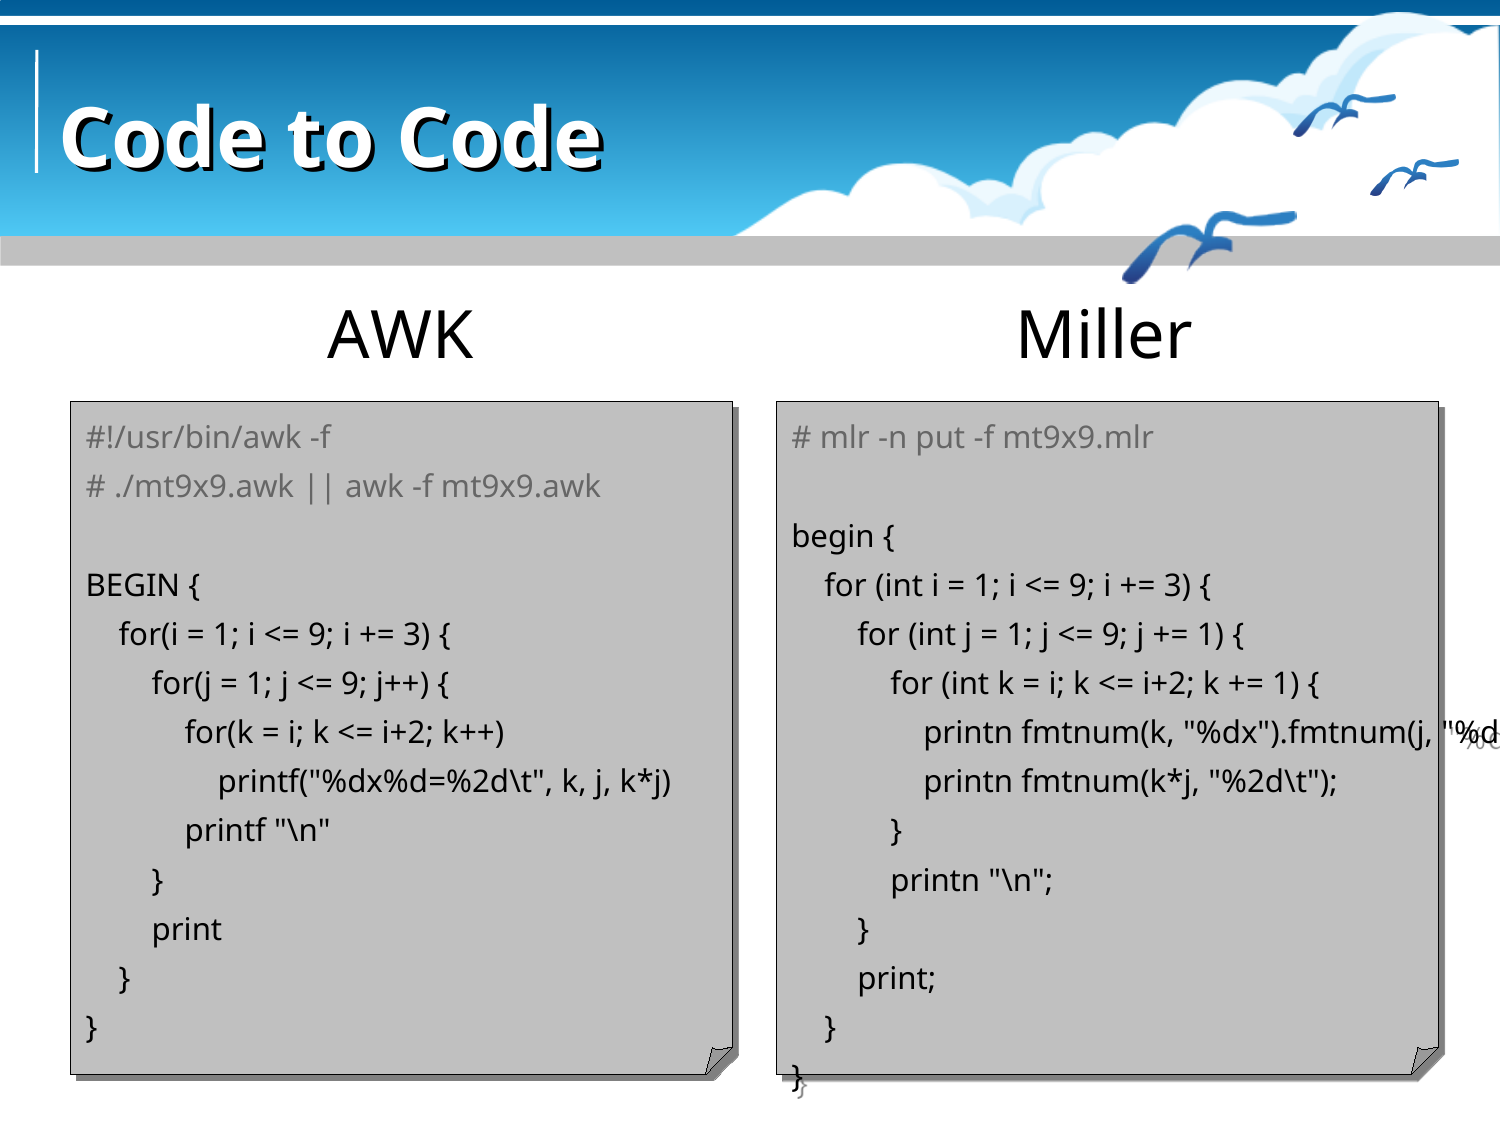

# Code to Code
Miller
AWK
#!/usr/bin/awk -f
# ./mt9x9.awk || awk -f mt9x9.awk
BEGIN {
 for(i = 1; i <= 9; i += 3) {
 for(j = 1; j <= 9; j++) {
 for(k = i; k <= i+2; k++)
 printf("%dx%d=%2d\t", k, j, k*j)
 printf "\n"
 }
 print
 }
}
# mlr -n put -f mt9x9.mlr
begin {
 for (int i = 1; i <= 9; i += 3) {
 for (int j = 1; j <= 9; j += 1) {
 for (int k = i; k <= i+2; k += 1) {
 printn fmtnum(k, "%dx").fmtnum(j, "%d=")
 printn fmtnum(k*j, "%2d\t");
 }
 printn "\n";
 }
 print;
 }
}